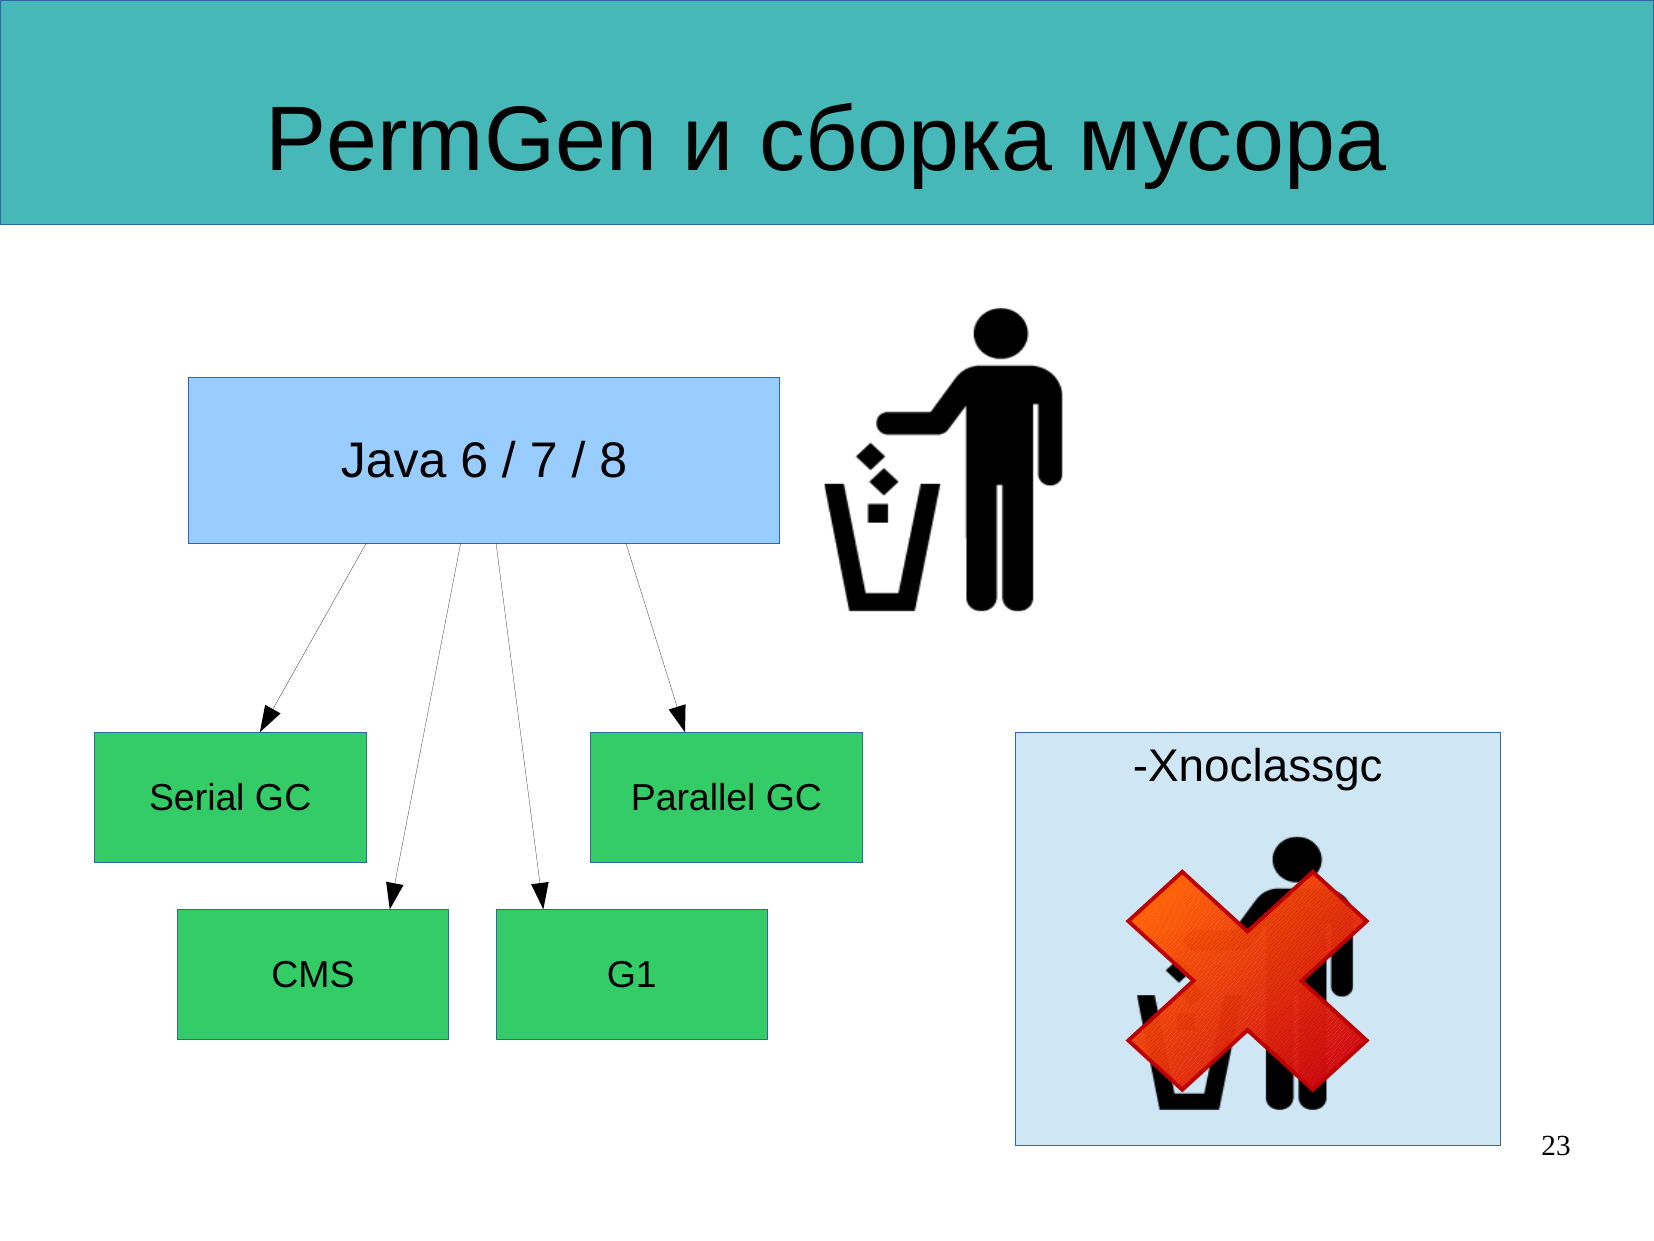

# PermGen и сборка мусора
Java 6 / 7 / 8
Serial GC
Parallel GC
-Xnoclassgc
CMS
G1
23